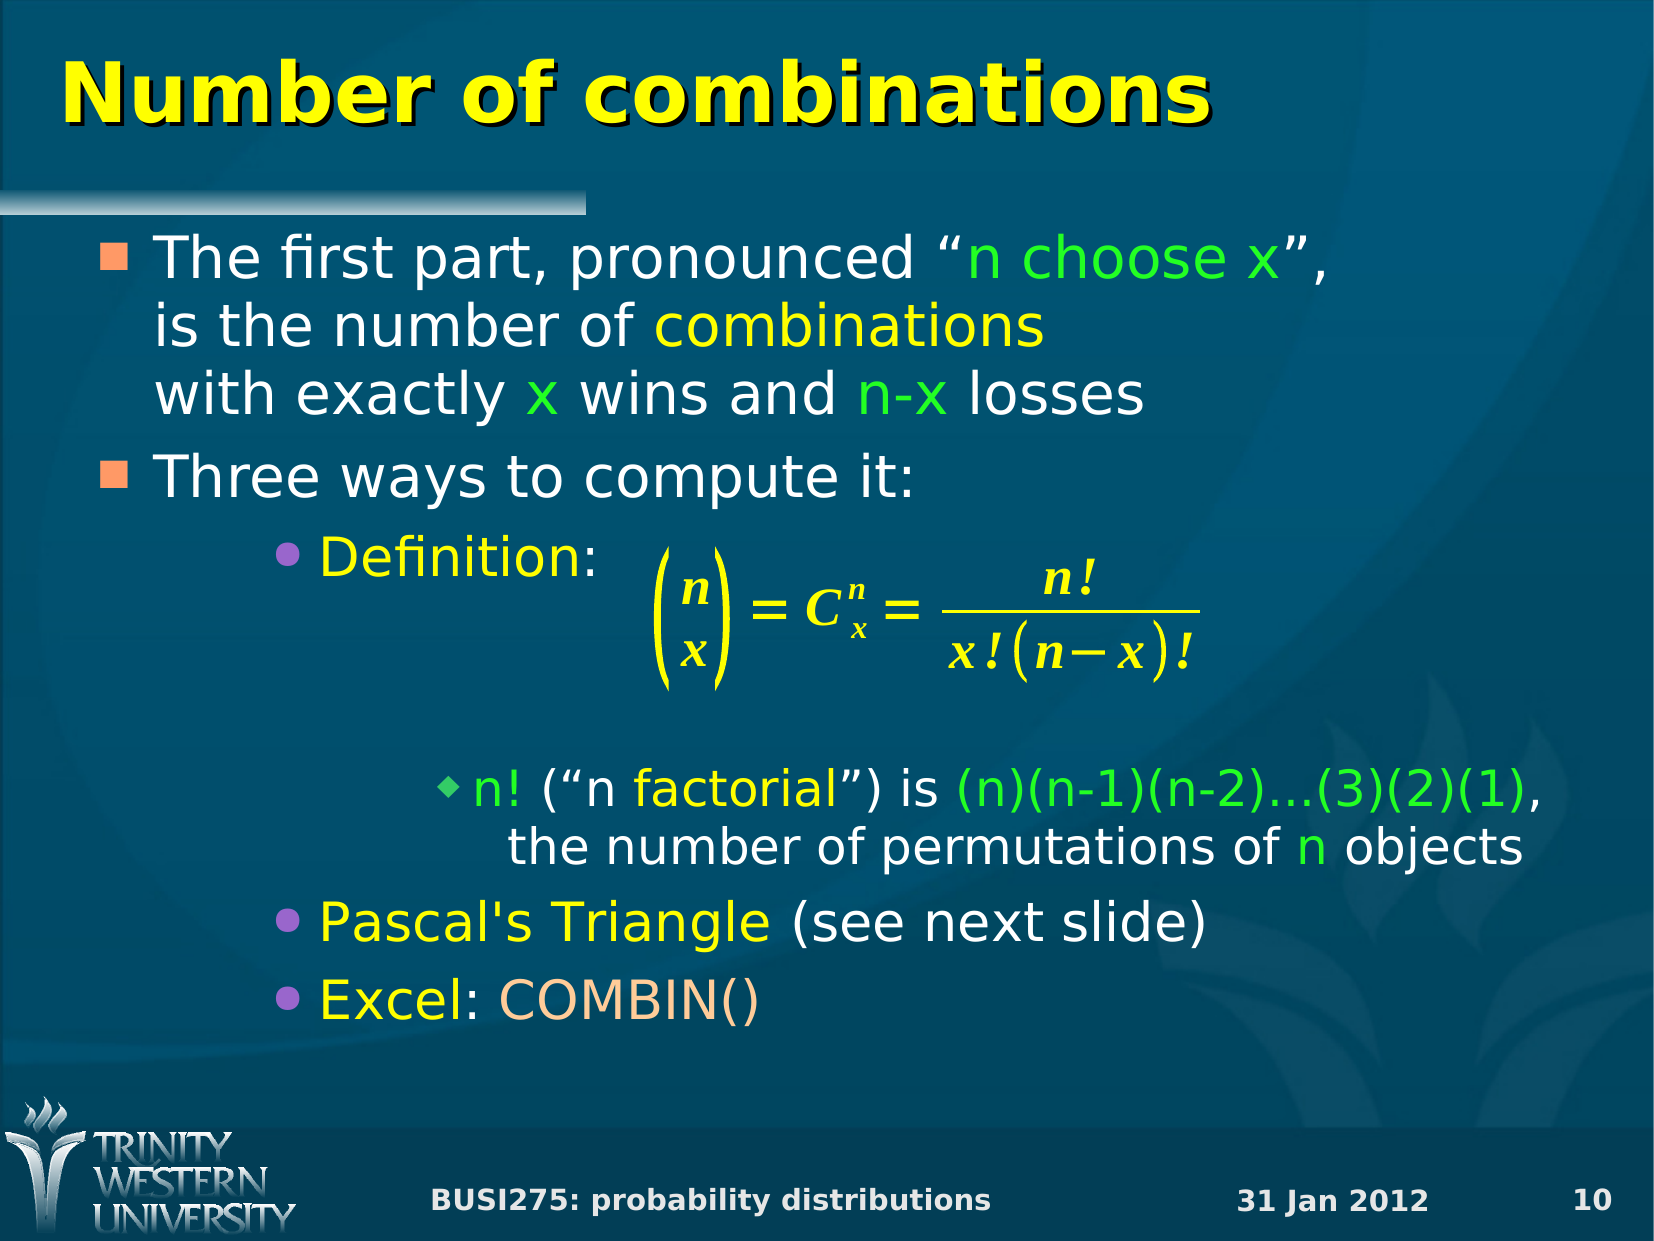

# Number of combinations
The first part, pronounced “n choose x”,
is the number of combinations
with exactly x wins and n-x losses
Three ways to compute it:
Definition:
n! (“n factorial”) is (n)(n-1)(n-2)...(3)(2)(1),
the number of permutations of n objects
Pascal's Triangle (see next slide)
Excel: COMBIN()
BUSI275: probability distributions
31 Jan 2012
10